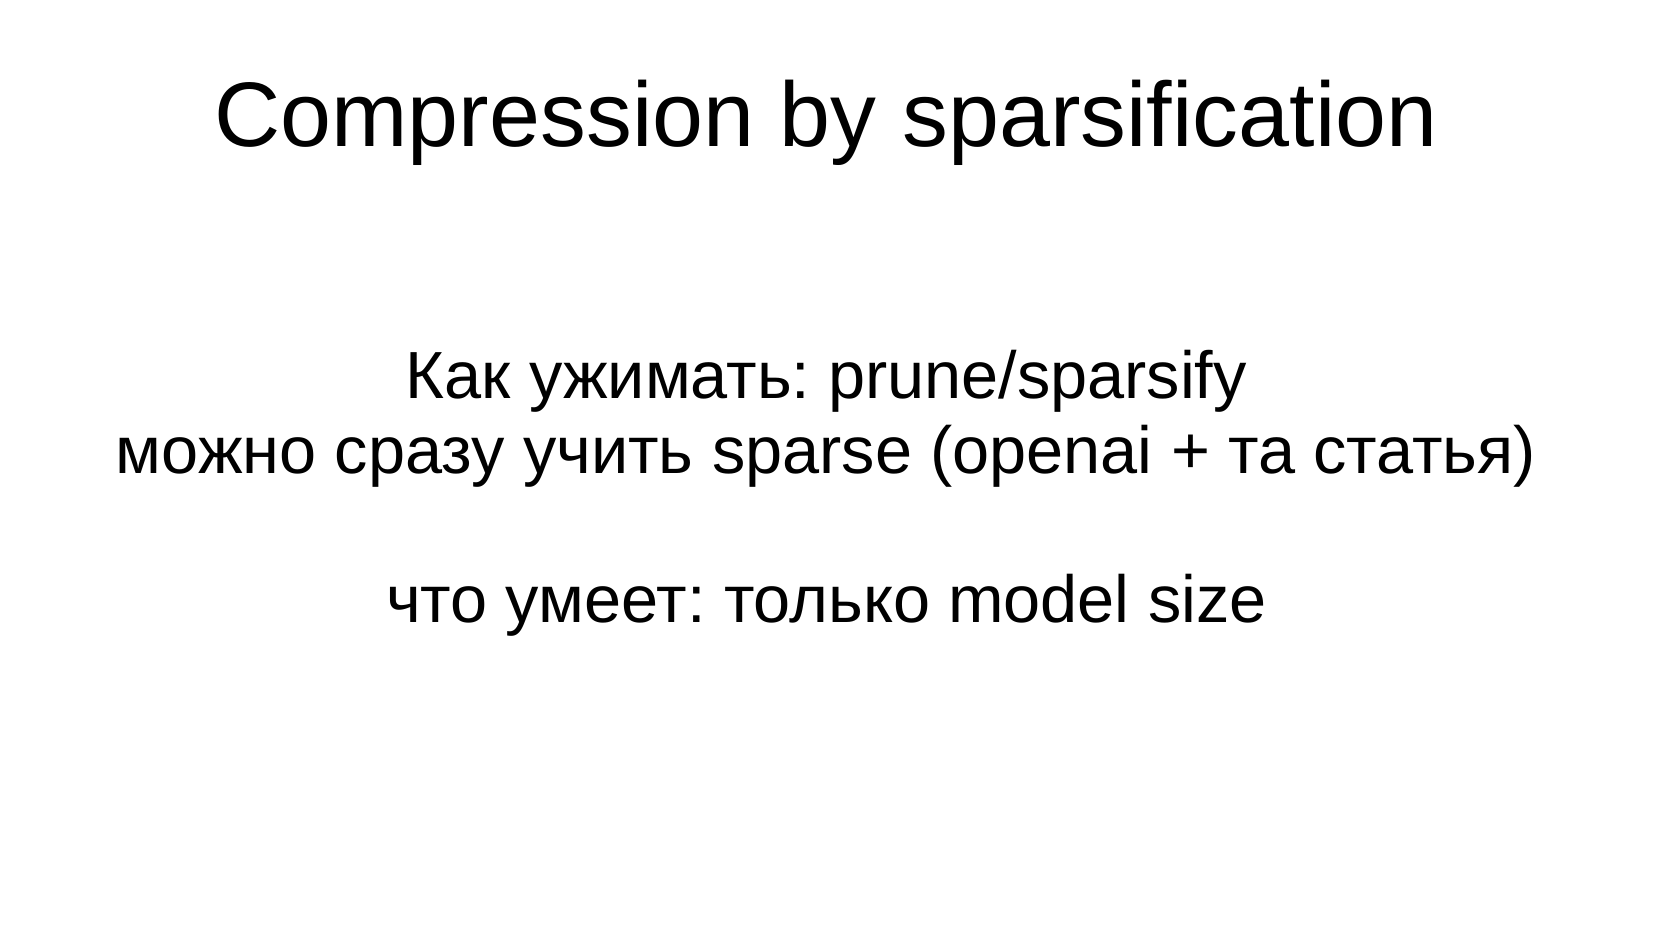

# Compression by sparsification
Как ужимать: prune/sparsify
можно сразу учить sparse (openai + та статья)
что умеет: только model size